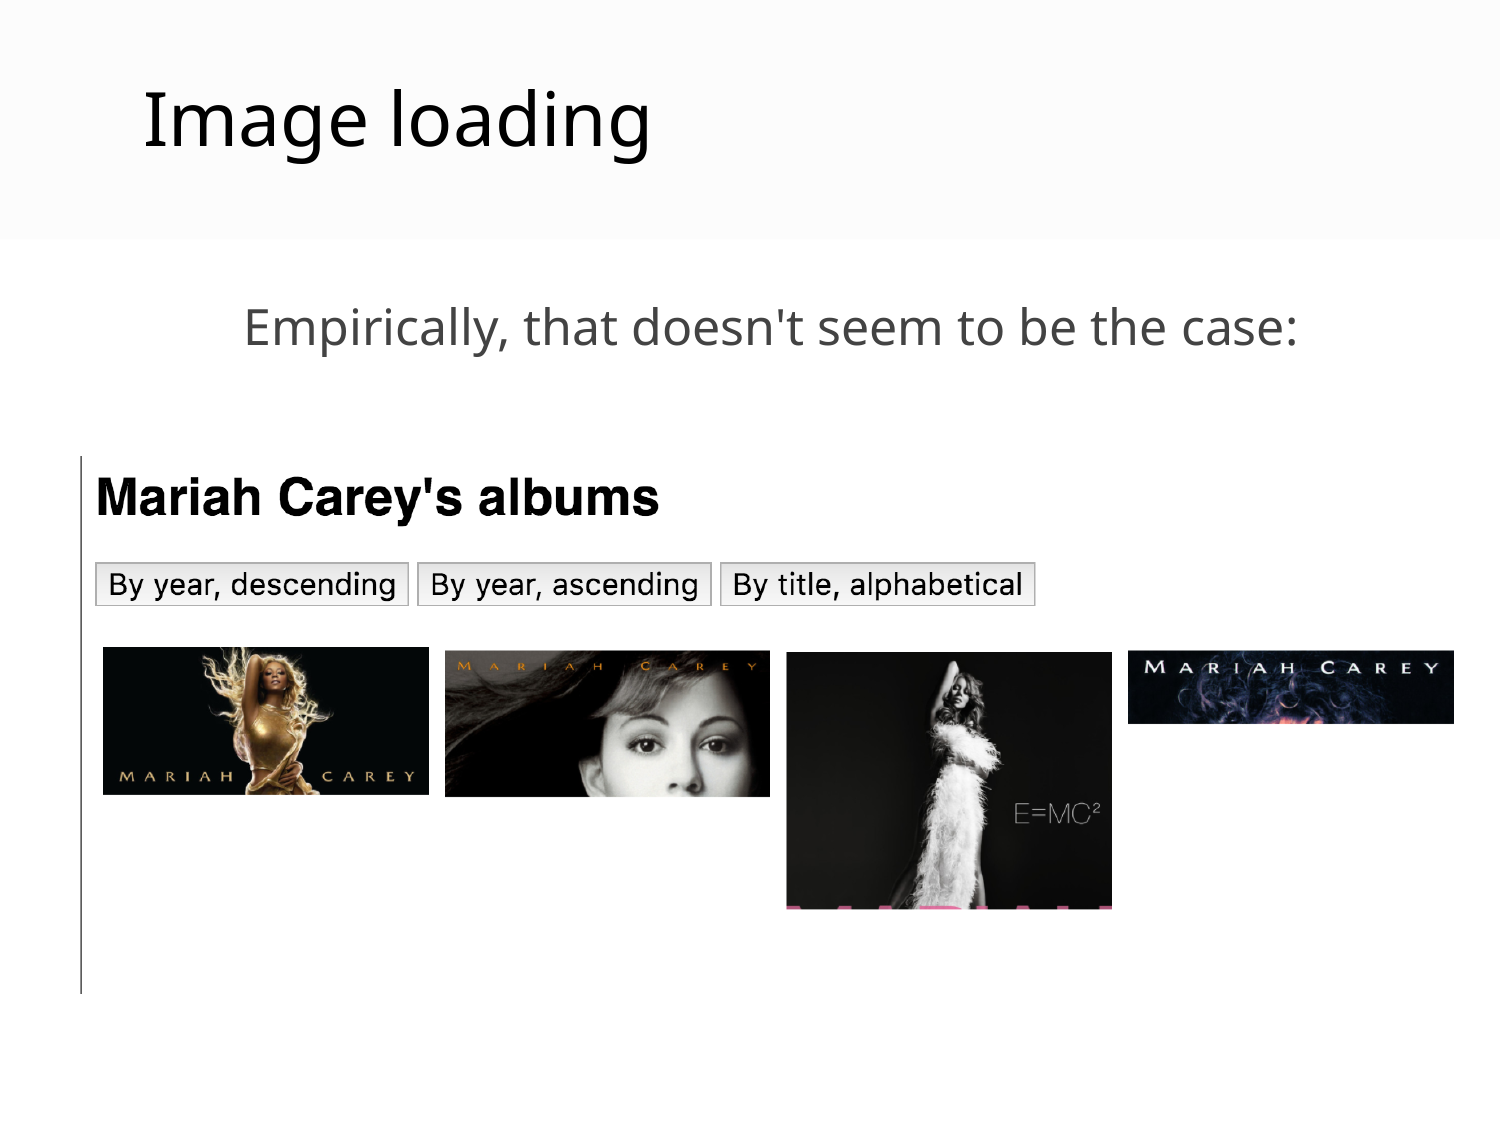

# Image loading
Empirically, that doesn't seem to be the case: